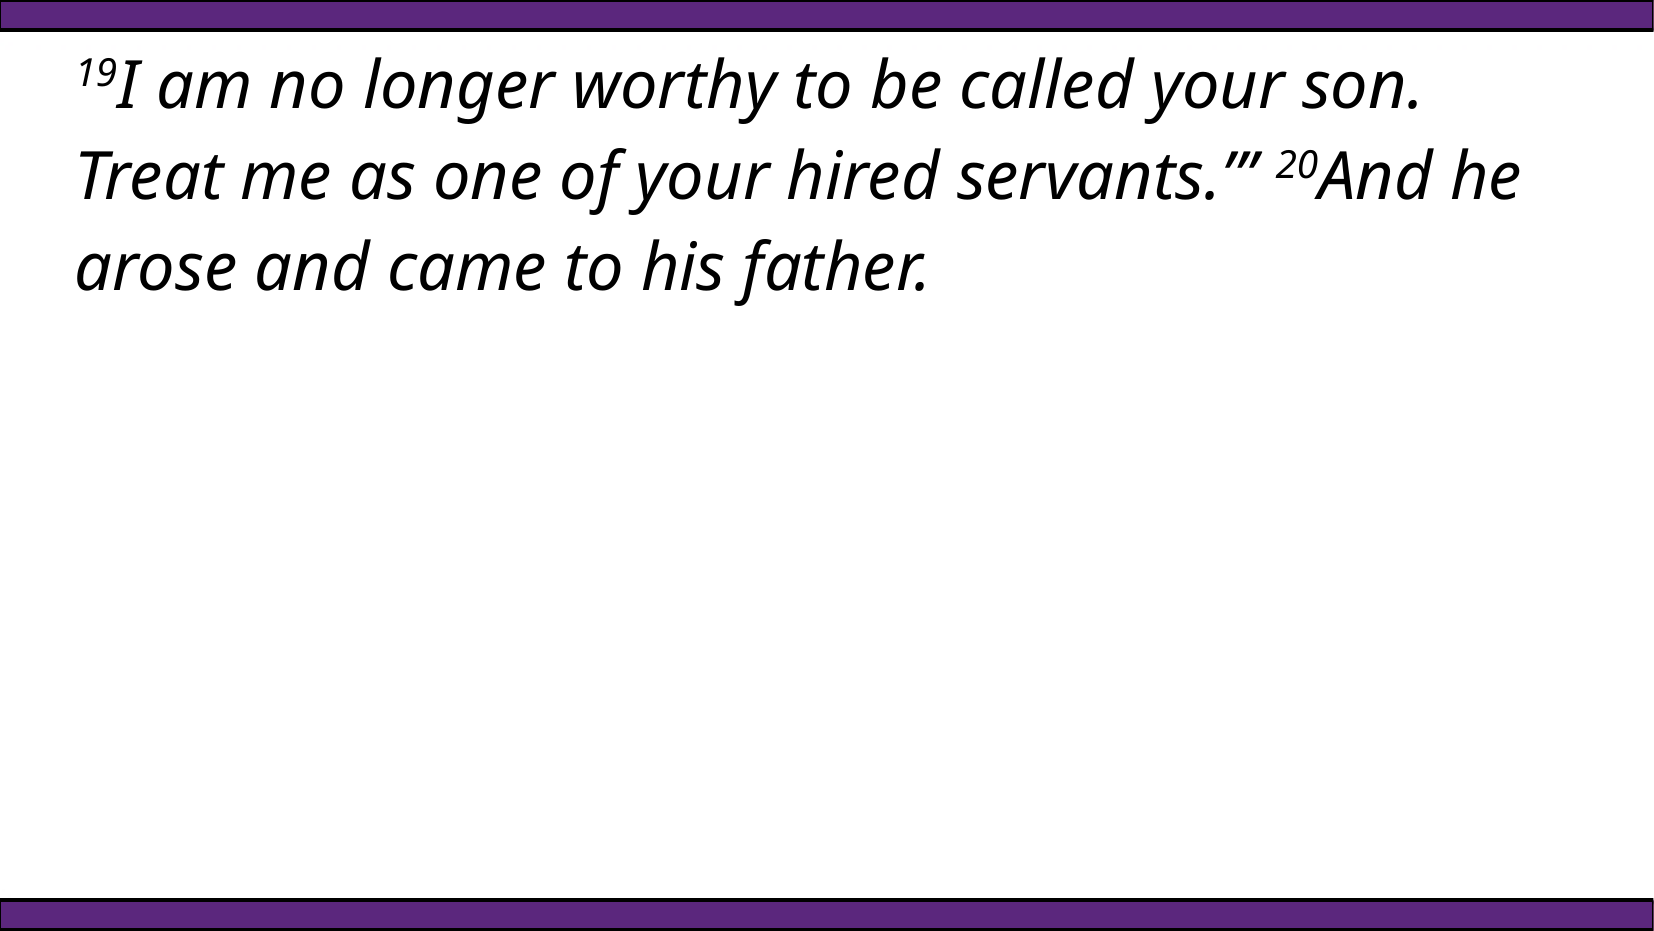

19I am no longer worthy to be called your son. Treat me as one of your hired servants.”’ 20And he arose and came to his father.